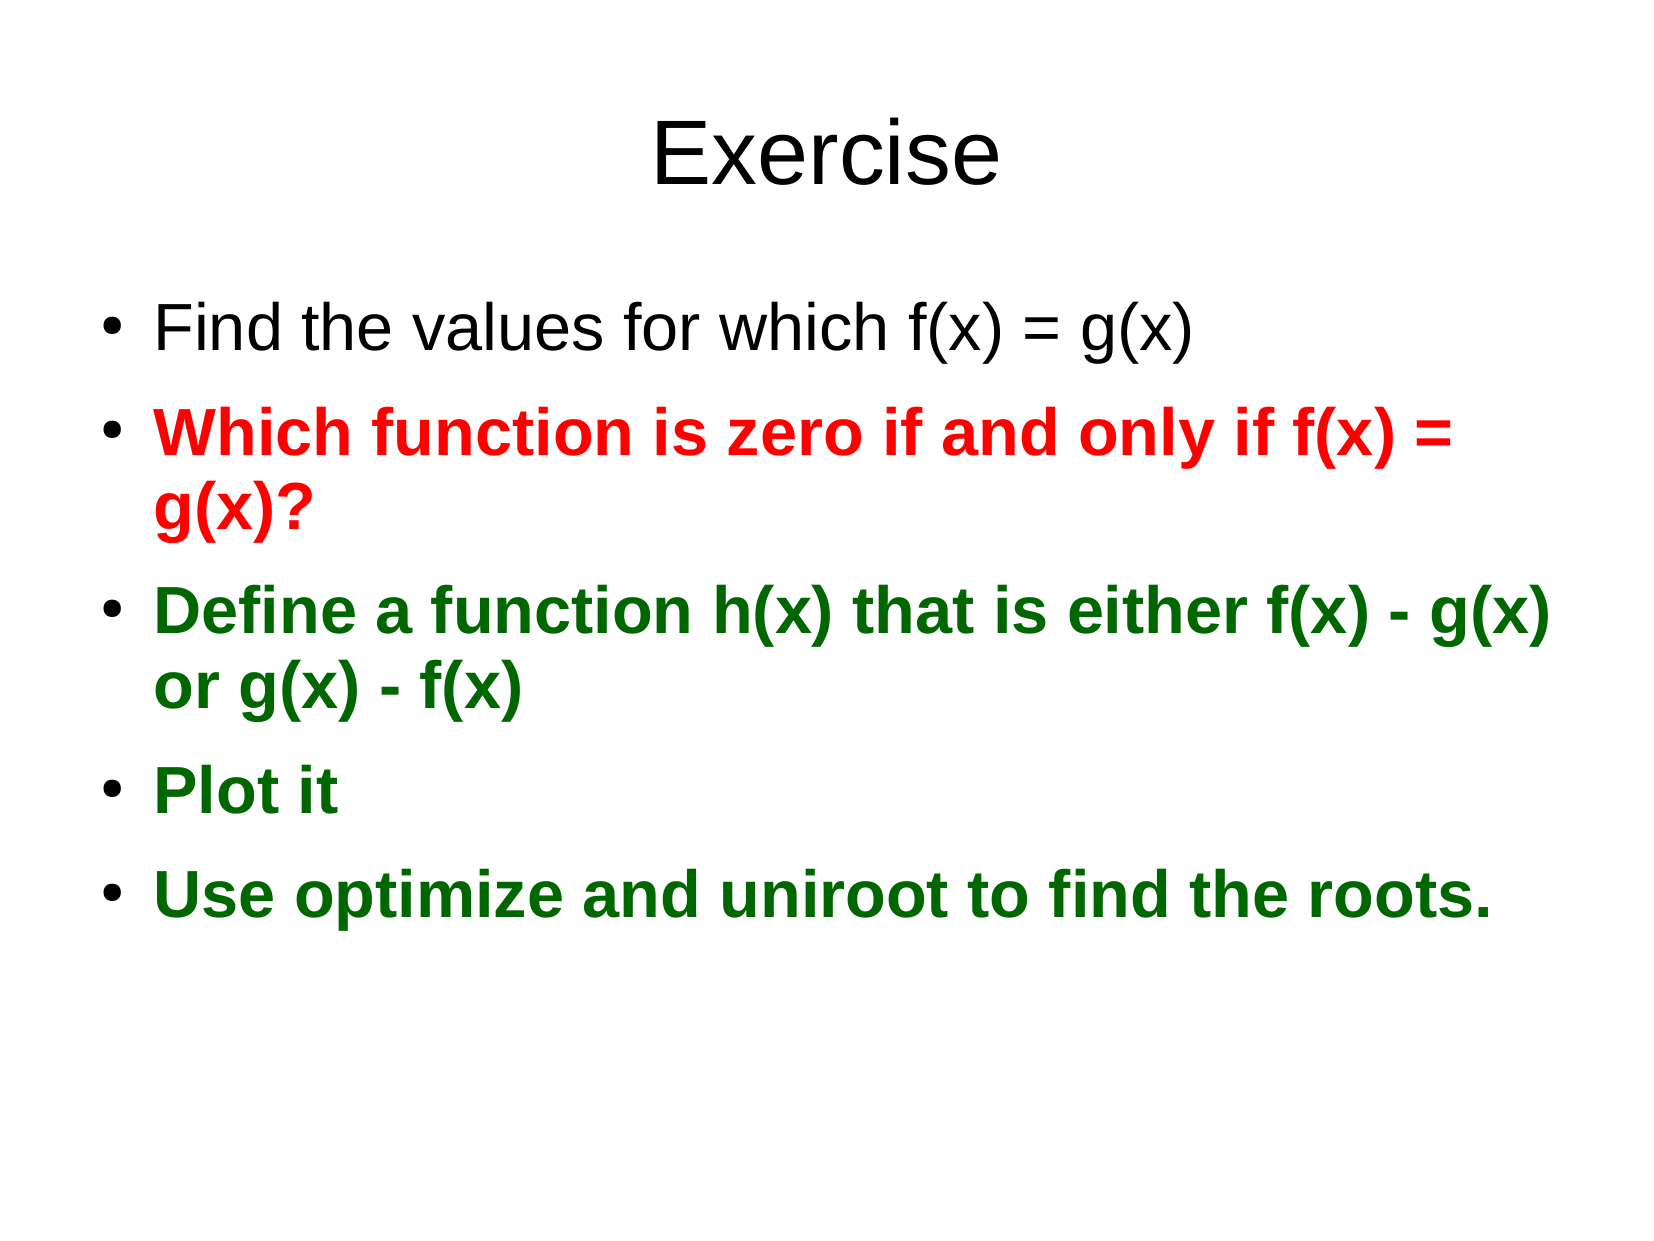

# Exercise
Find the values for which f(x) = g(x)
Which function is zero if and only if f(x) = g(x)?
Define a function h(x) that is either f(x) - g(x) or g(x) - f(x)
Plot it
Use optimize and uniroot to find the roots.